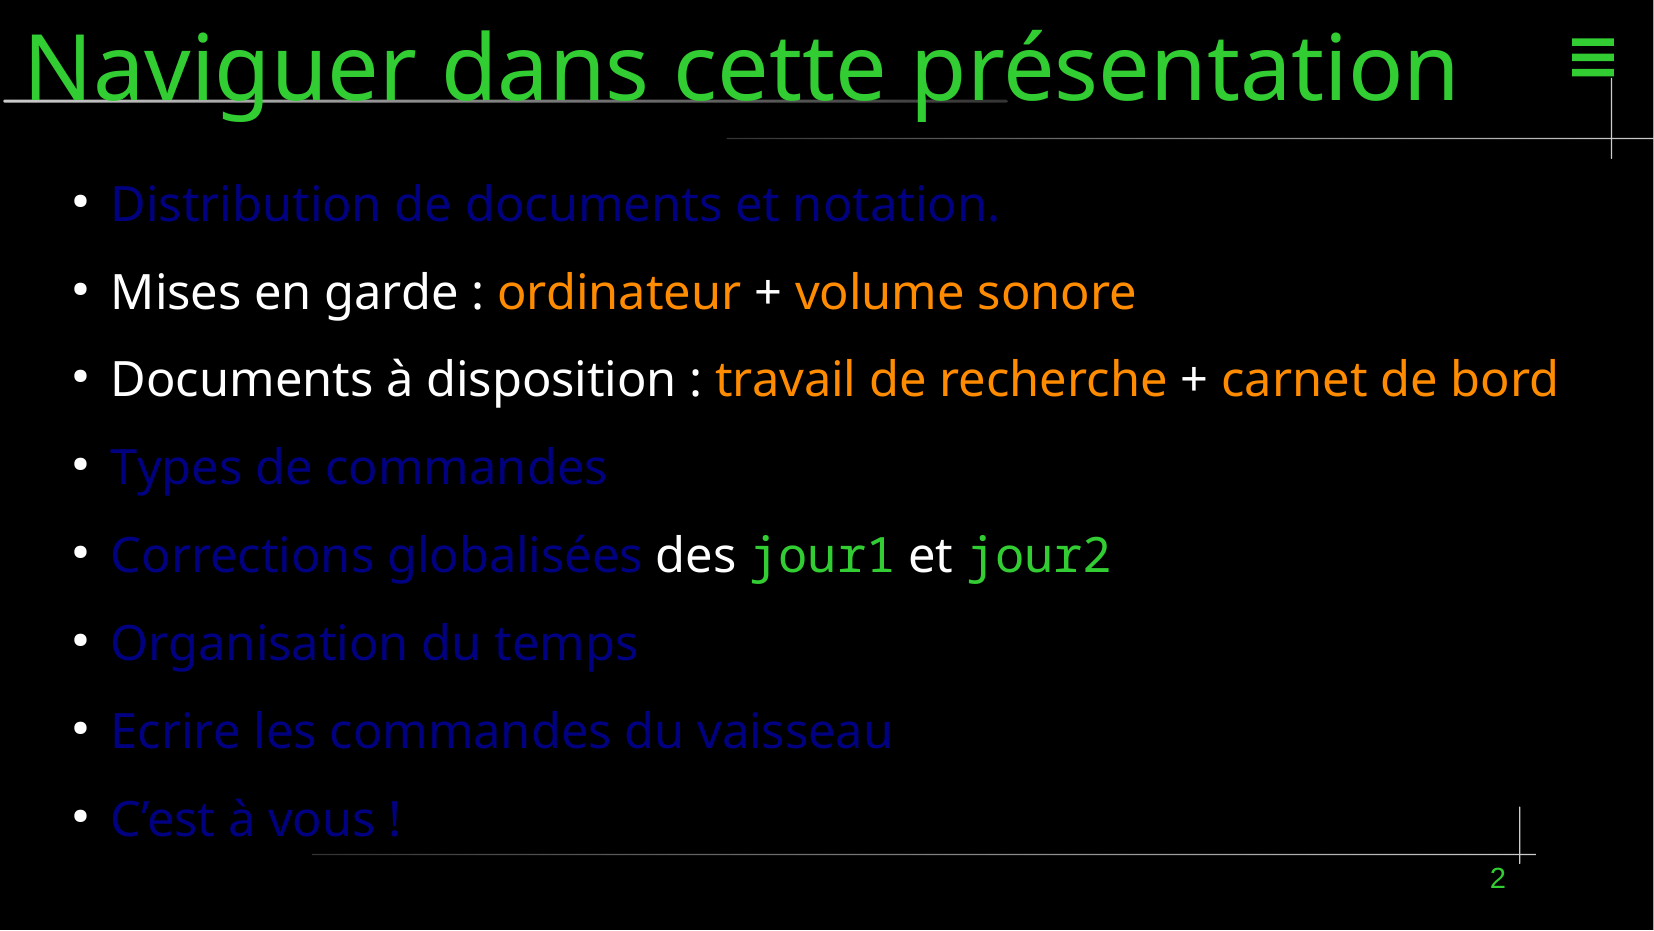

# Naviguer dans cette présentation
Distribution de documents et notation.
Mises en garde : ordinateur + volume sonore
Documents à disposition : travail de recherche + carnet de bord
Types de commandes
Corrections globalisées des jour1 et jour2
Organisation du temps
Ecrire les commandes du vaisseau
C’est à vous !
2